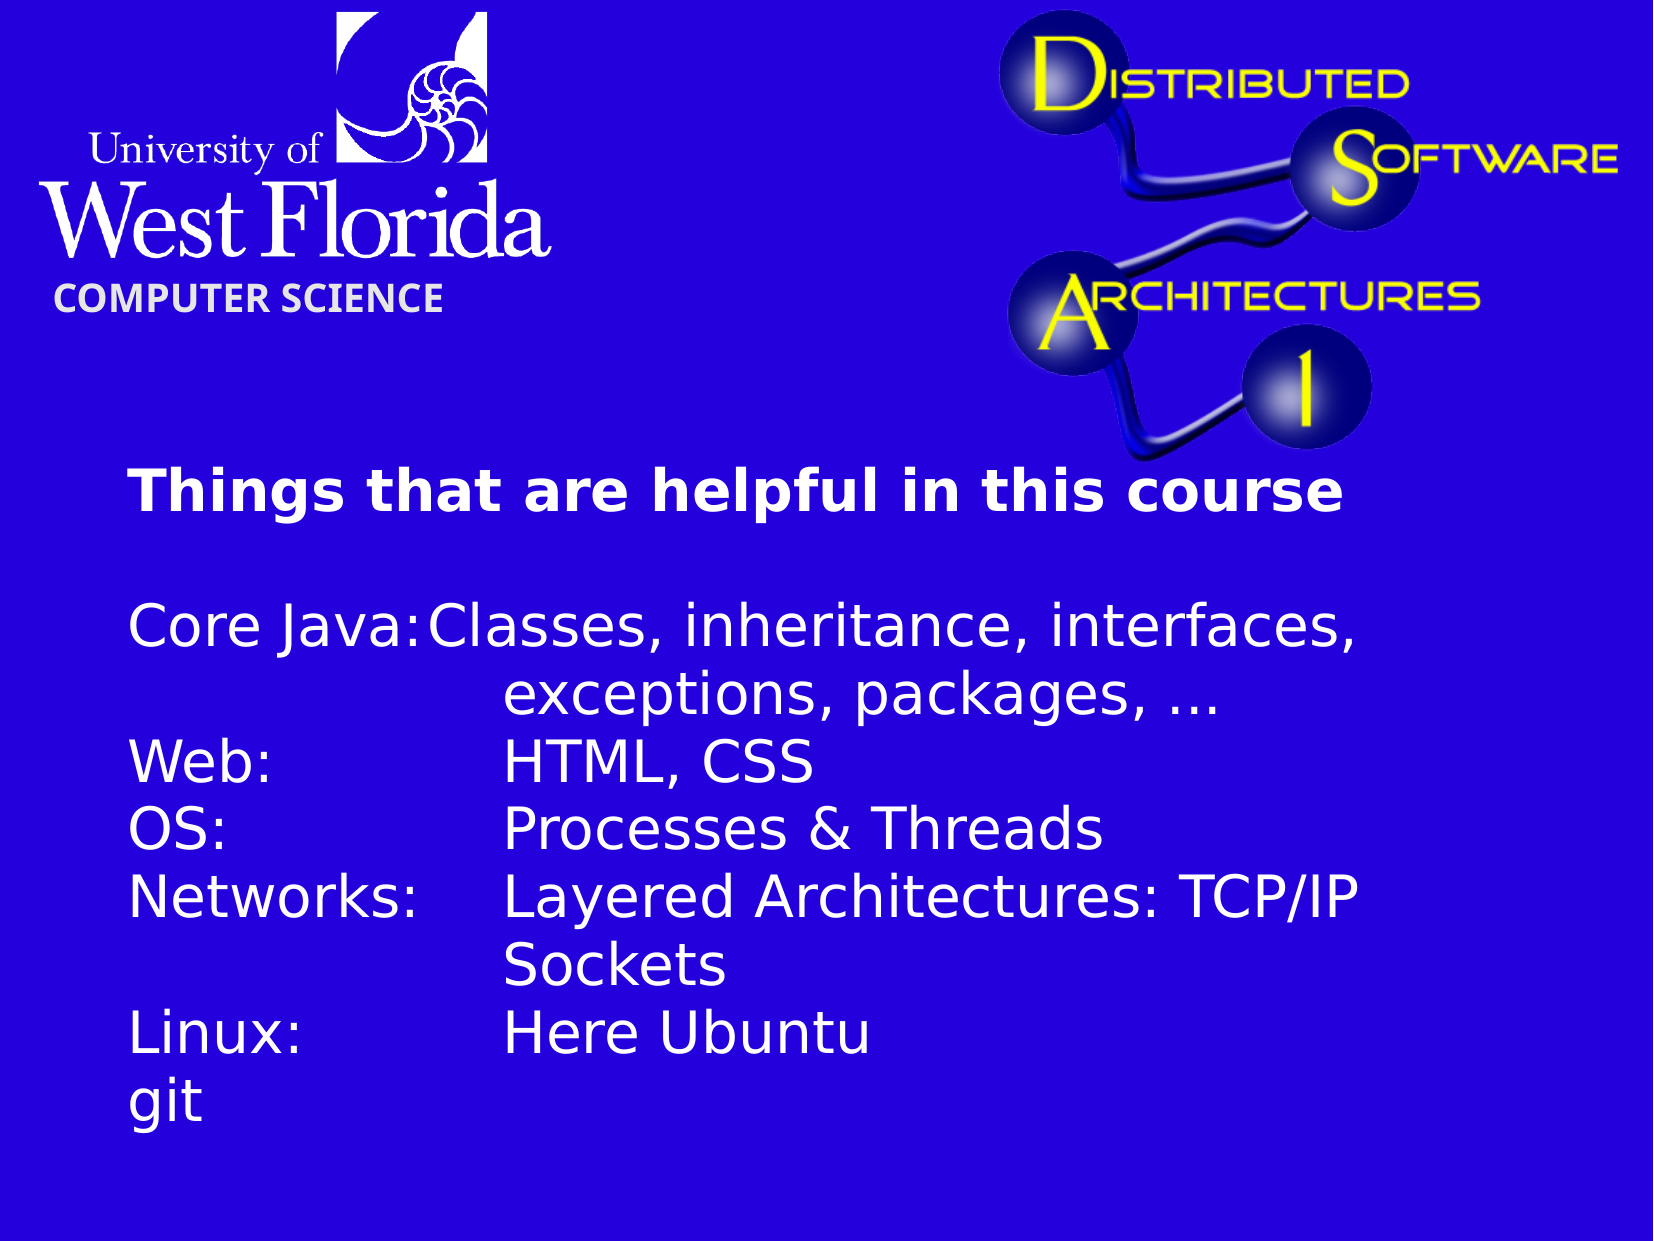

COMPUTER SCIENCE
Things that are helpful in this course
Core Java:	Classes, inheritance, interfaces,
					exceptions, packages, ...
Web:				HTML, CSS
OS:				Processes & Threads
Networks:		Layered Architectures: TCP/IP
					Sockets
Linux:			Here Ubuntu
git